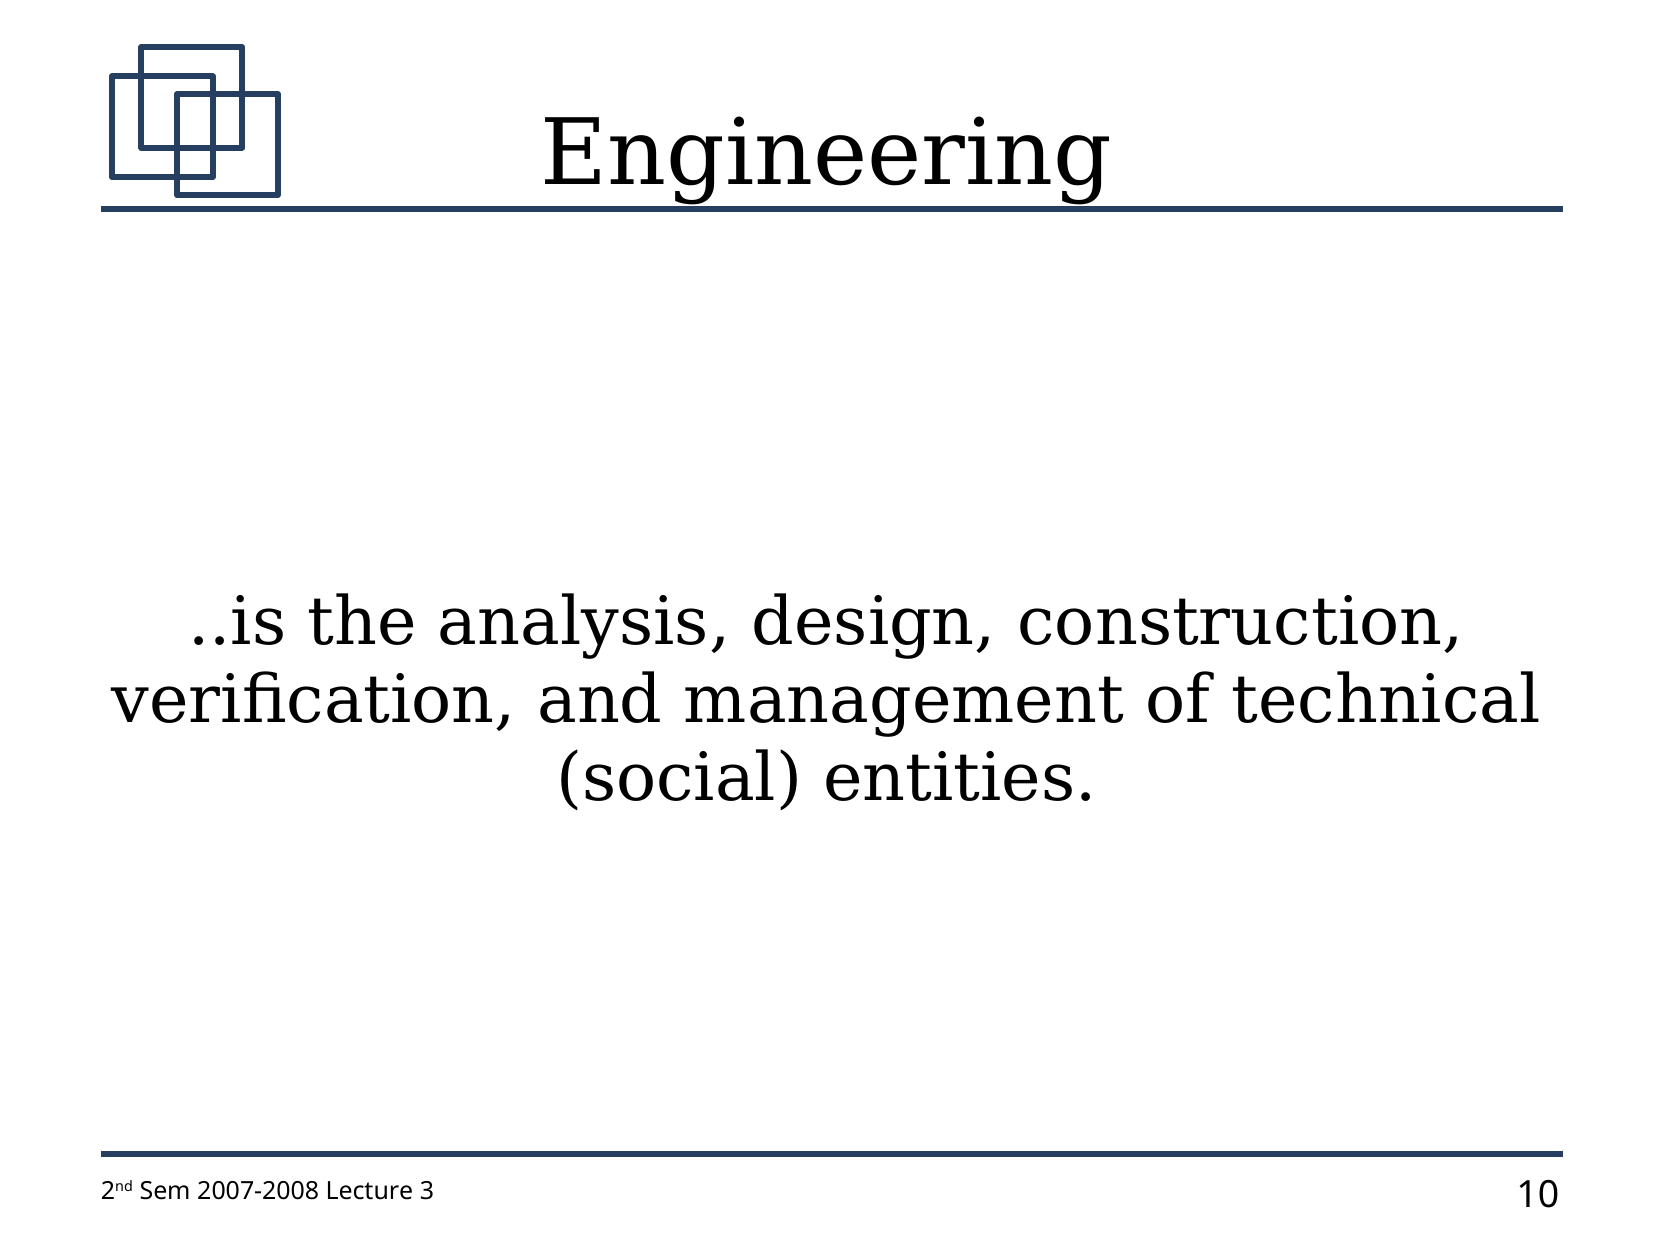

# Engineering
..is the analysis, design, construction, verification, and management of technical (social) entities.